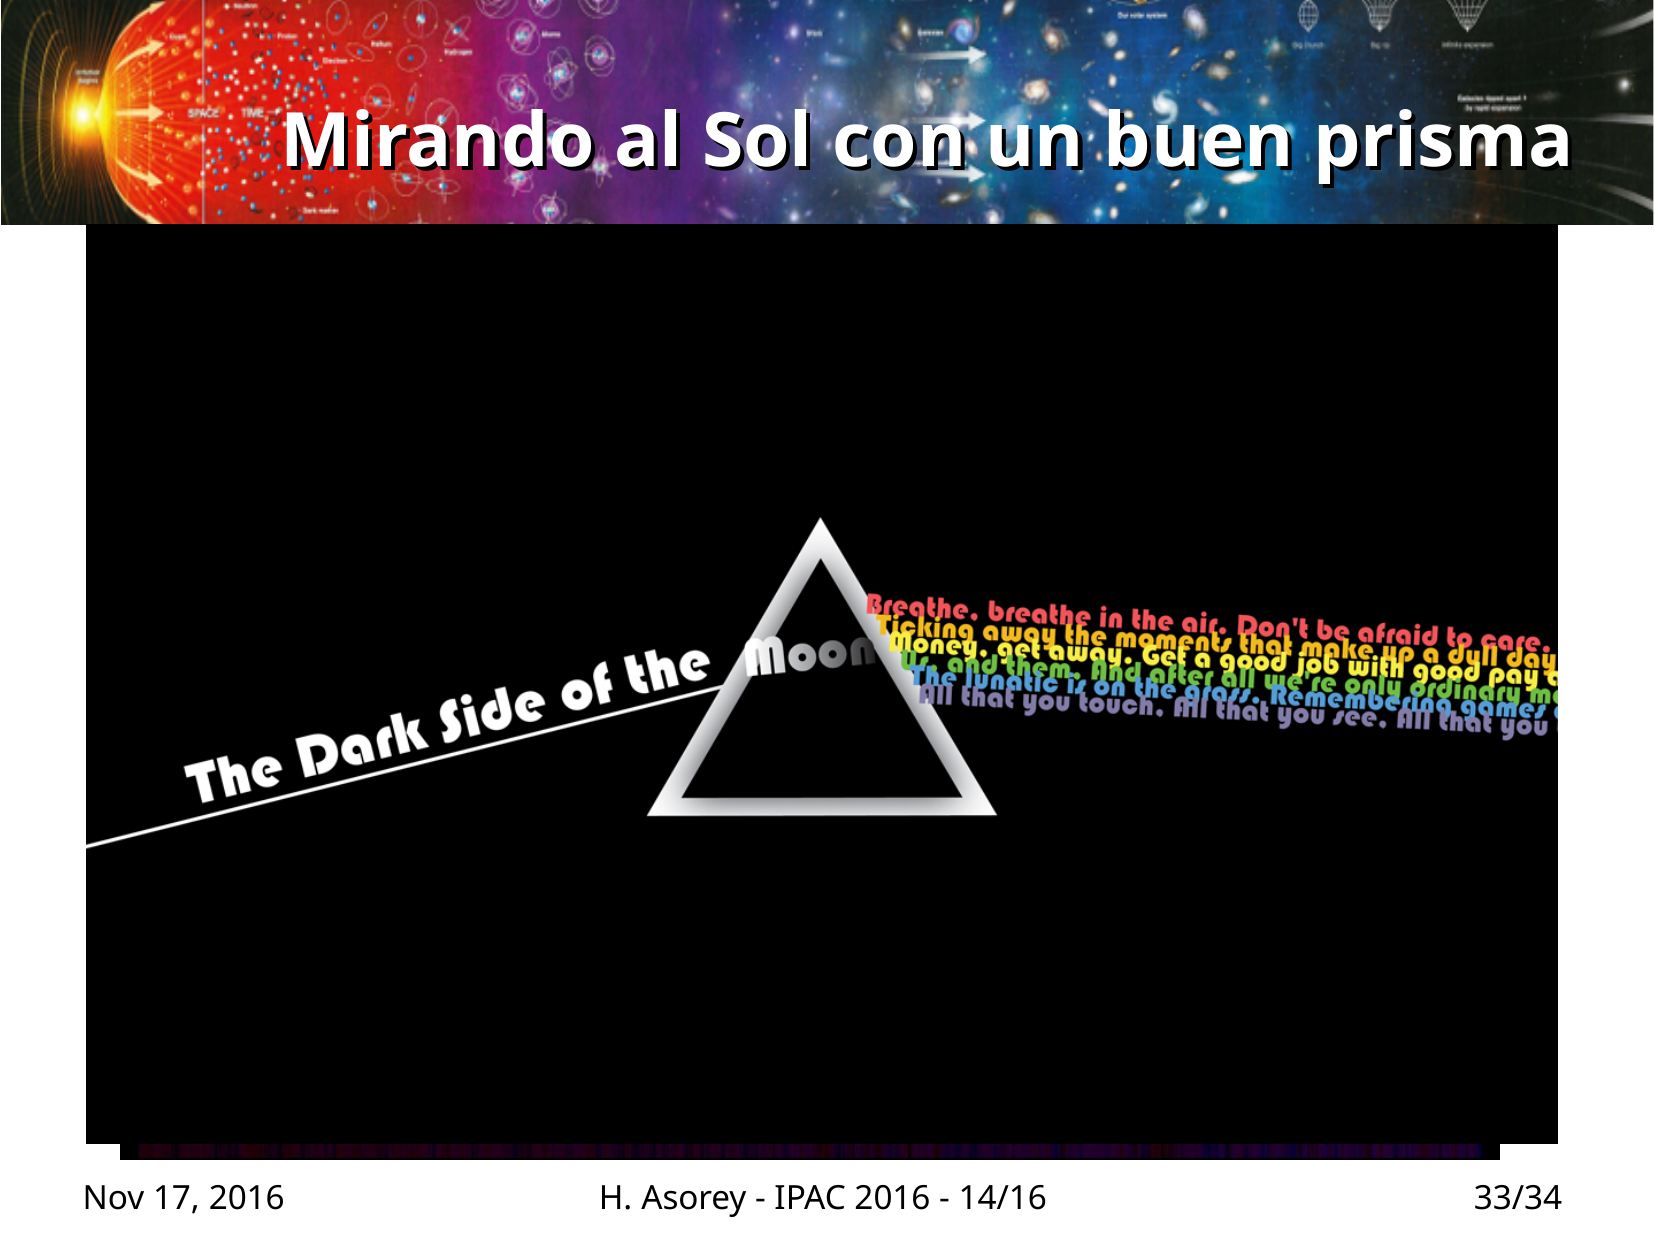

# Mirando al Sol con un buen prisma
Nov 17, 2016
H. Asorey - IPAC 2016 - 14/16
33